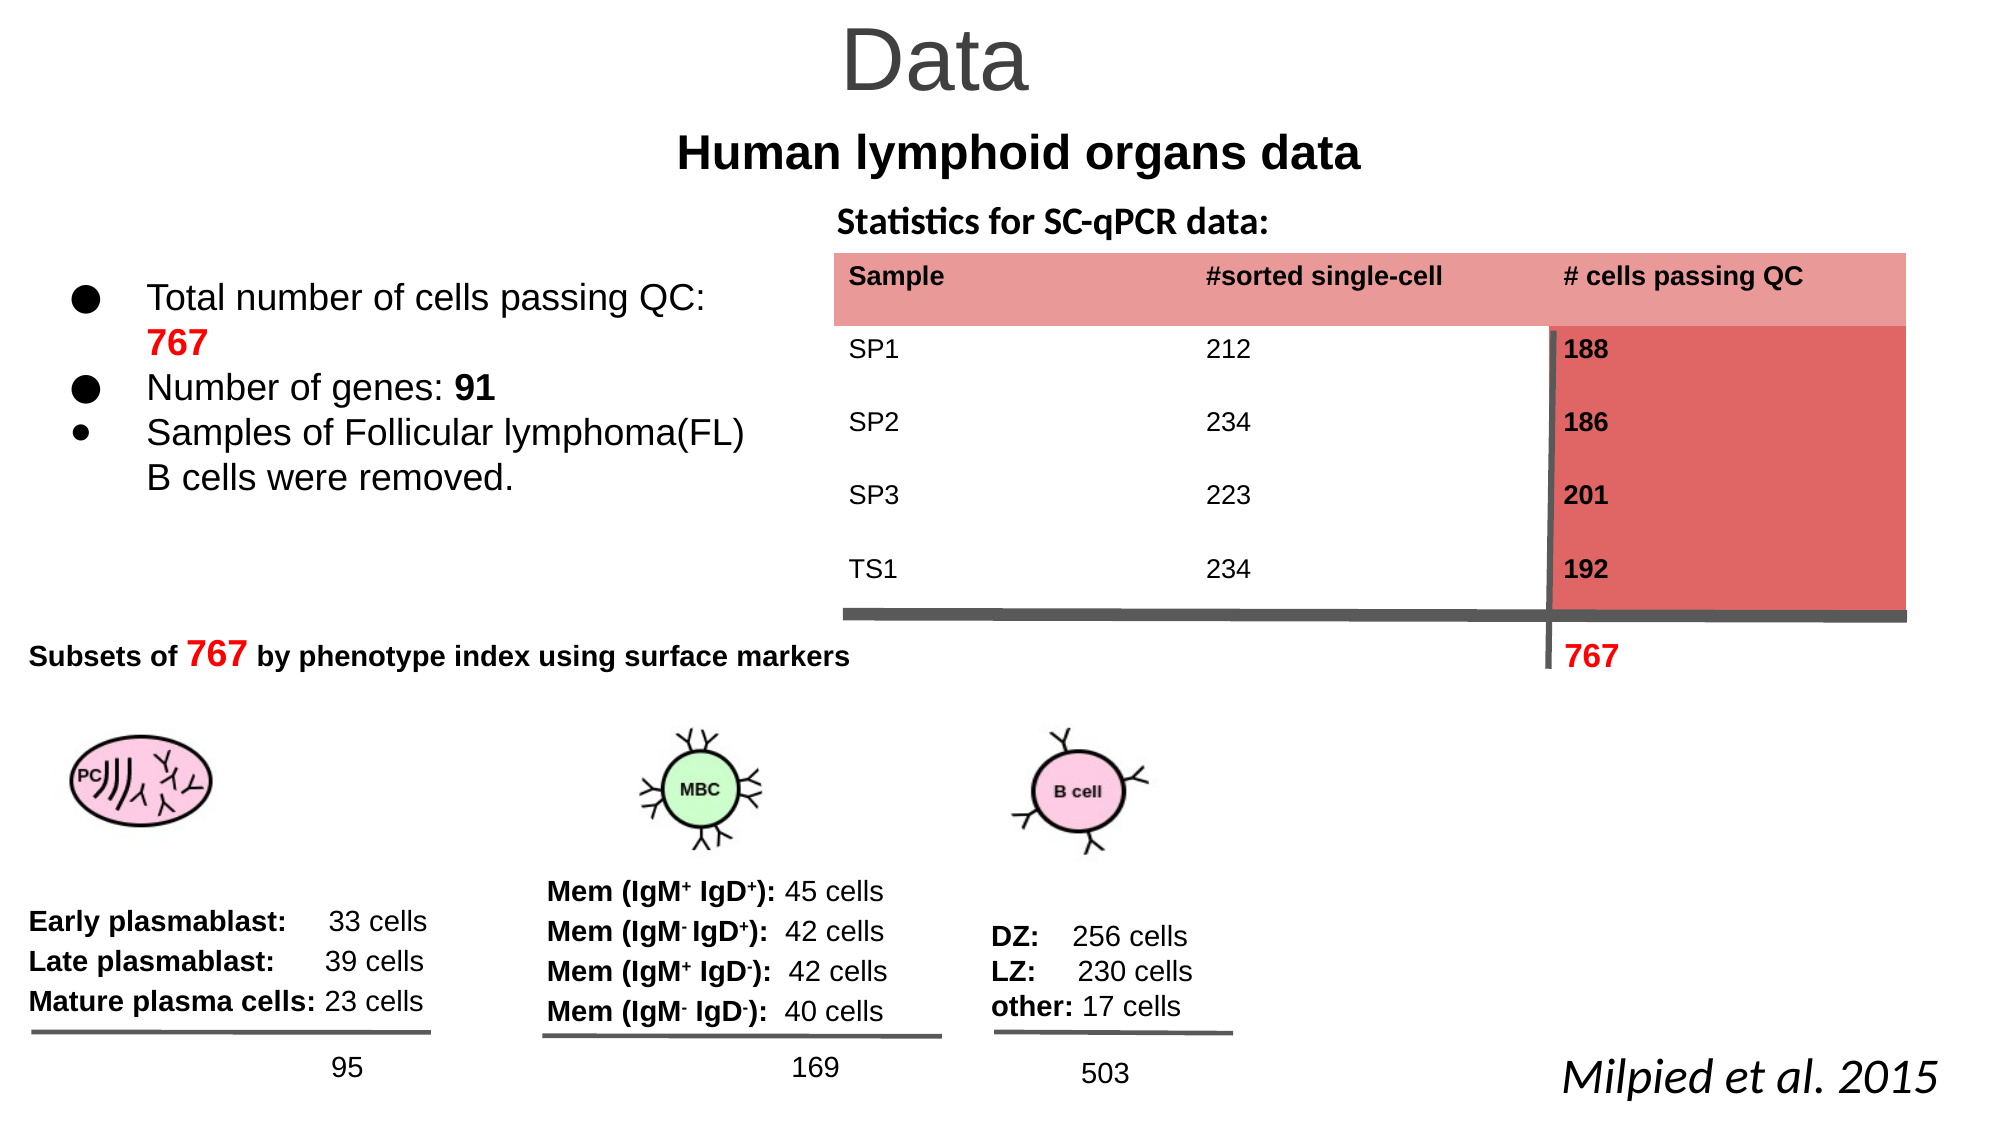

Data
Human lymphoid organs data
Statistics for SC-qPCR data:
Total number of cells passing QC: 767
Number of genes: 91
Samples of Follicular lymphoma(FL) B cells were removed.
| Sample | #sorted single-cell | # cells passing QC |
| --- | --- | --- |
| SP1 | 212 | 188 |
| SP2 | 234 | 186 |
| SP3 | 223 | 201 |
| TS1 | 234 | 192 |
Subsets of 767 by phenotype index using surface markers
 767
Mem (IgM+ IgD+): 45 cells
Mem (IgM- IgD+): 42 cells
Mem (IgM+ IgD-): 42 cells
Mem (IgM- IgD-): 40 cells
Early plasmablast: 33 cells
Late plasmablast: 39 cells
Mature plasma cells: 23 cells
DZ: 256 cells
LZ: 230 cells
other: 17 cells
Milpied et al. 2015
95
169
503